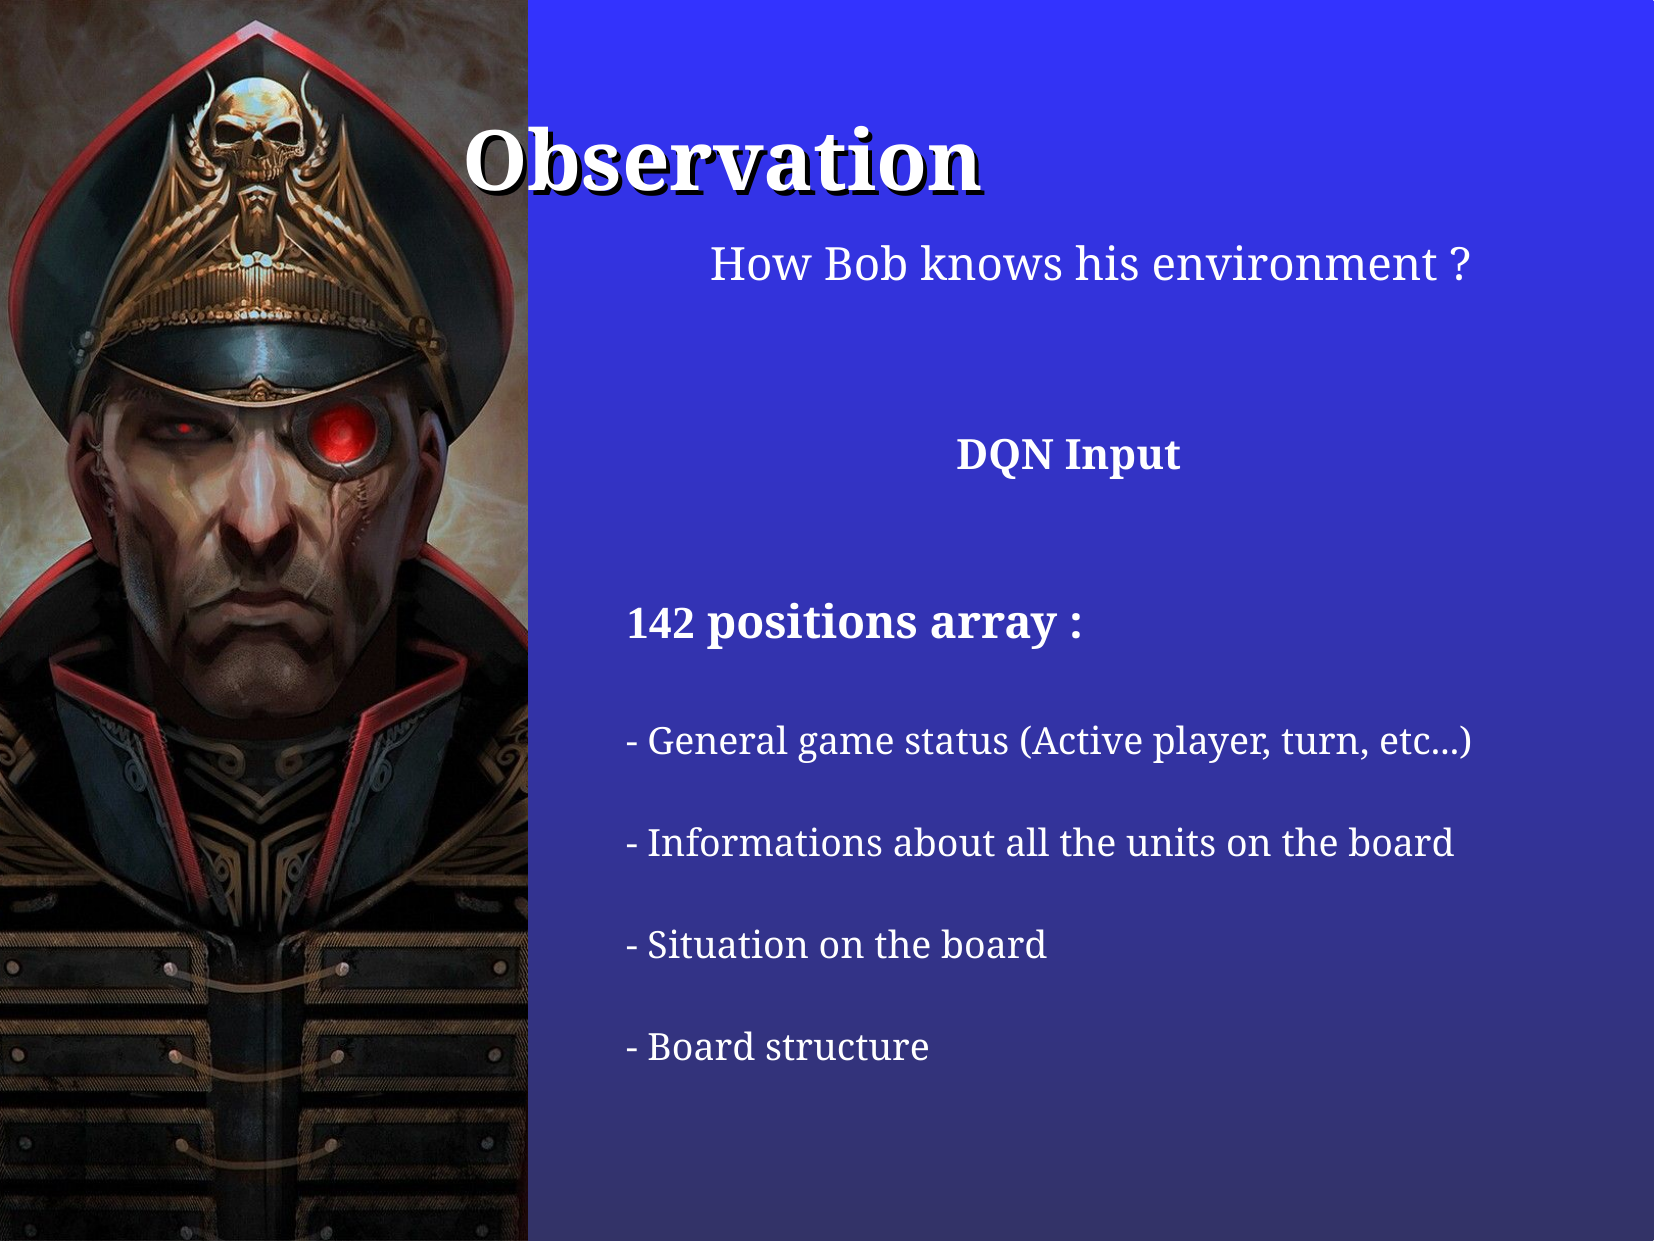

Observation
How Bob knows his environment ?
DQN Input
142 positions array :
- General game status (Active player, turn, etc...)
- Informations about all the units on the board
- Situation on the board
- Board structure